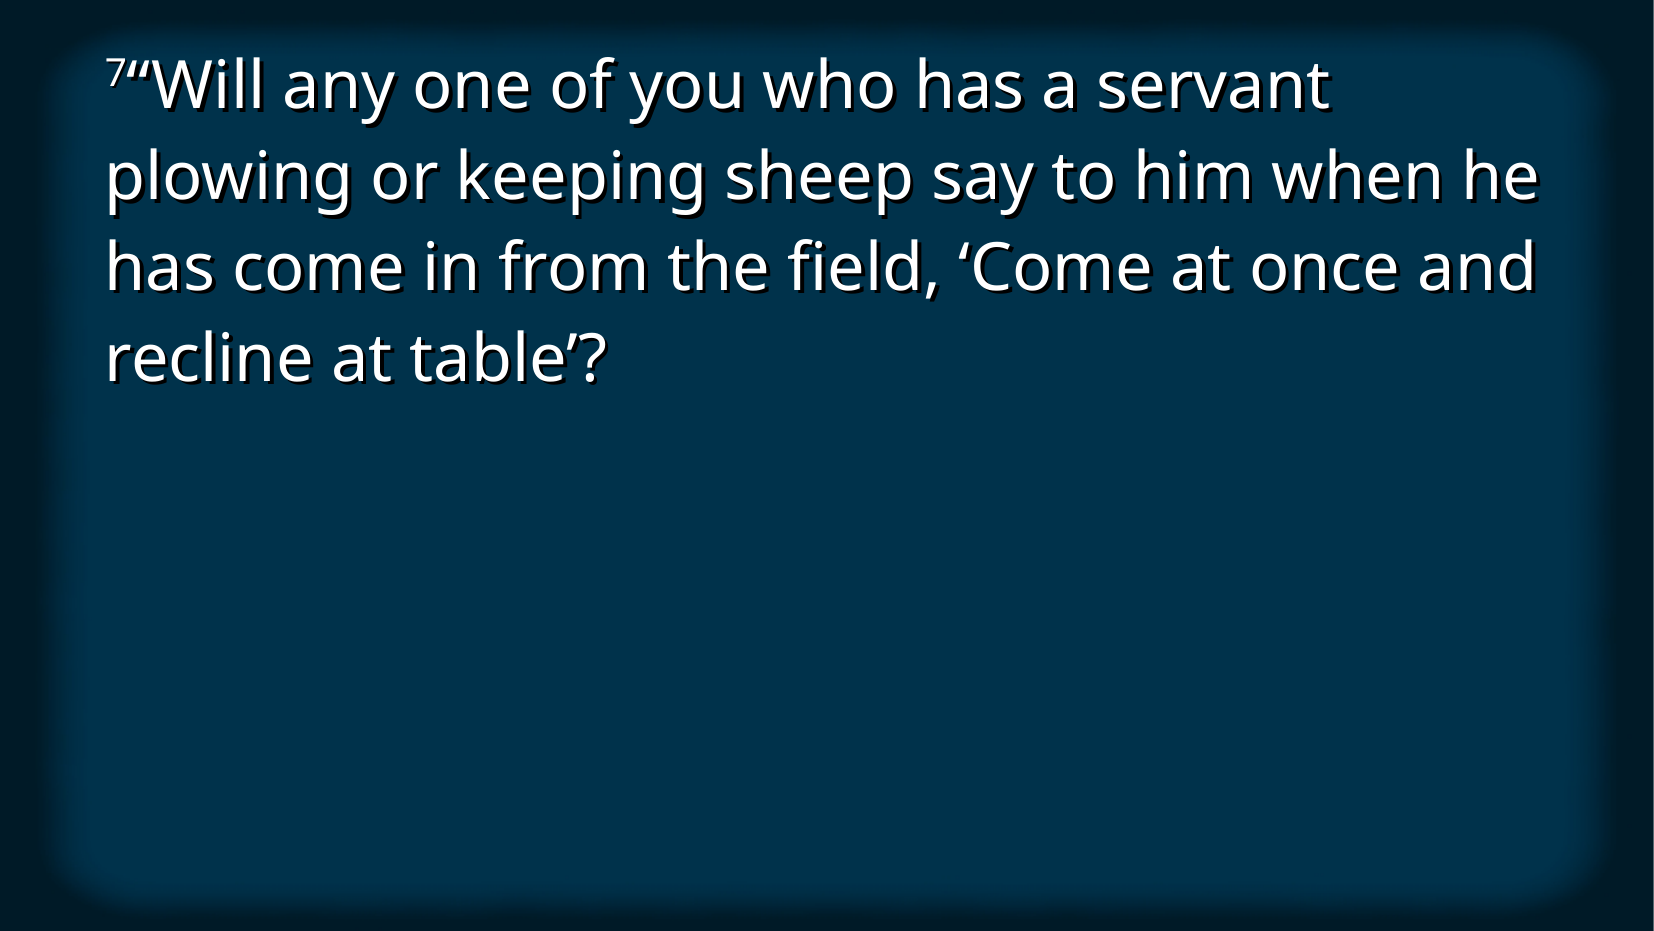

7“Will any one of you who has a servant plowing or keeping sheep say to him when he has come in from the field, ‘Come at once and recline at table’?